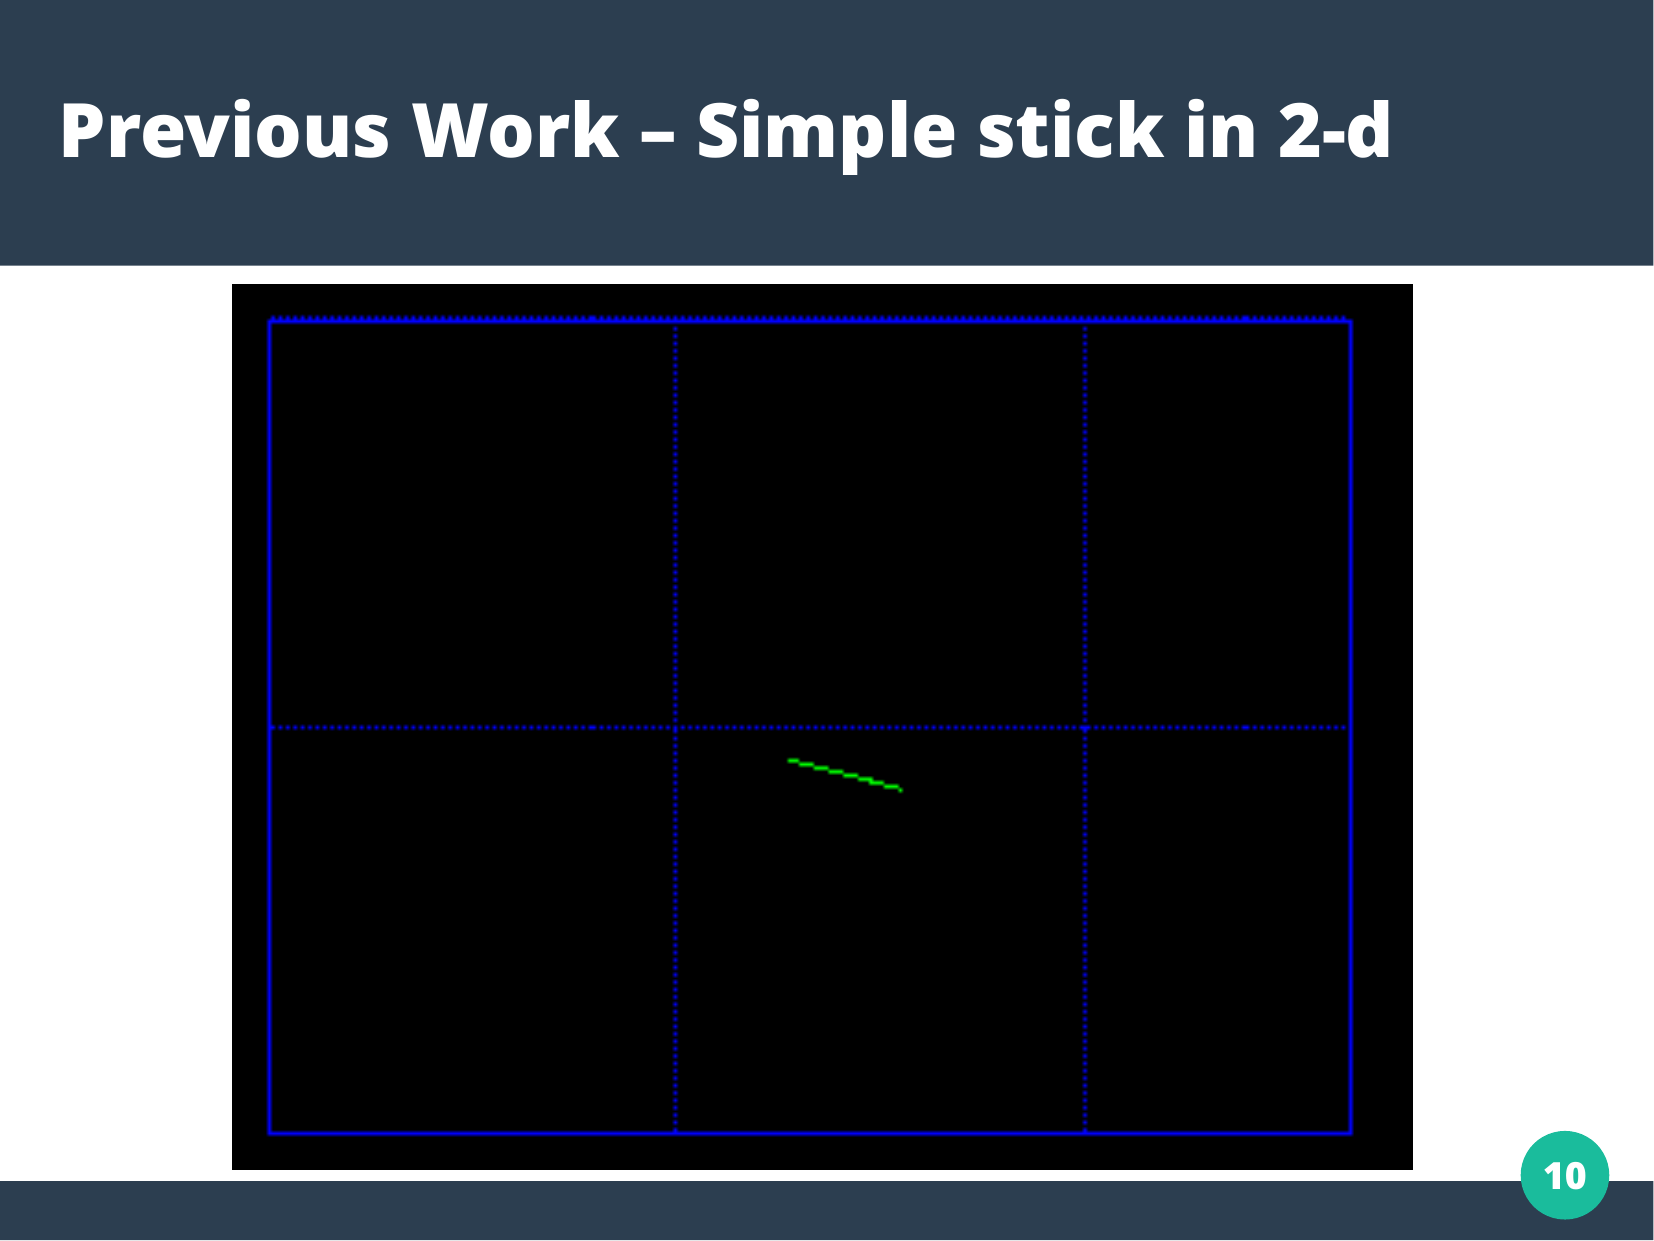

# Previous Work – Simple stick in 2-d
10